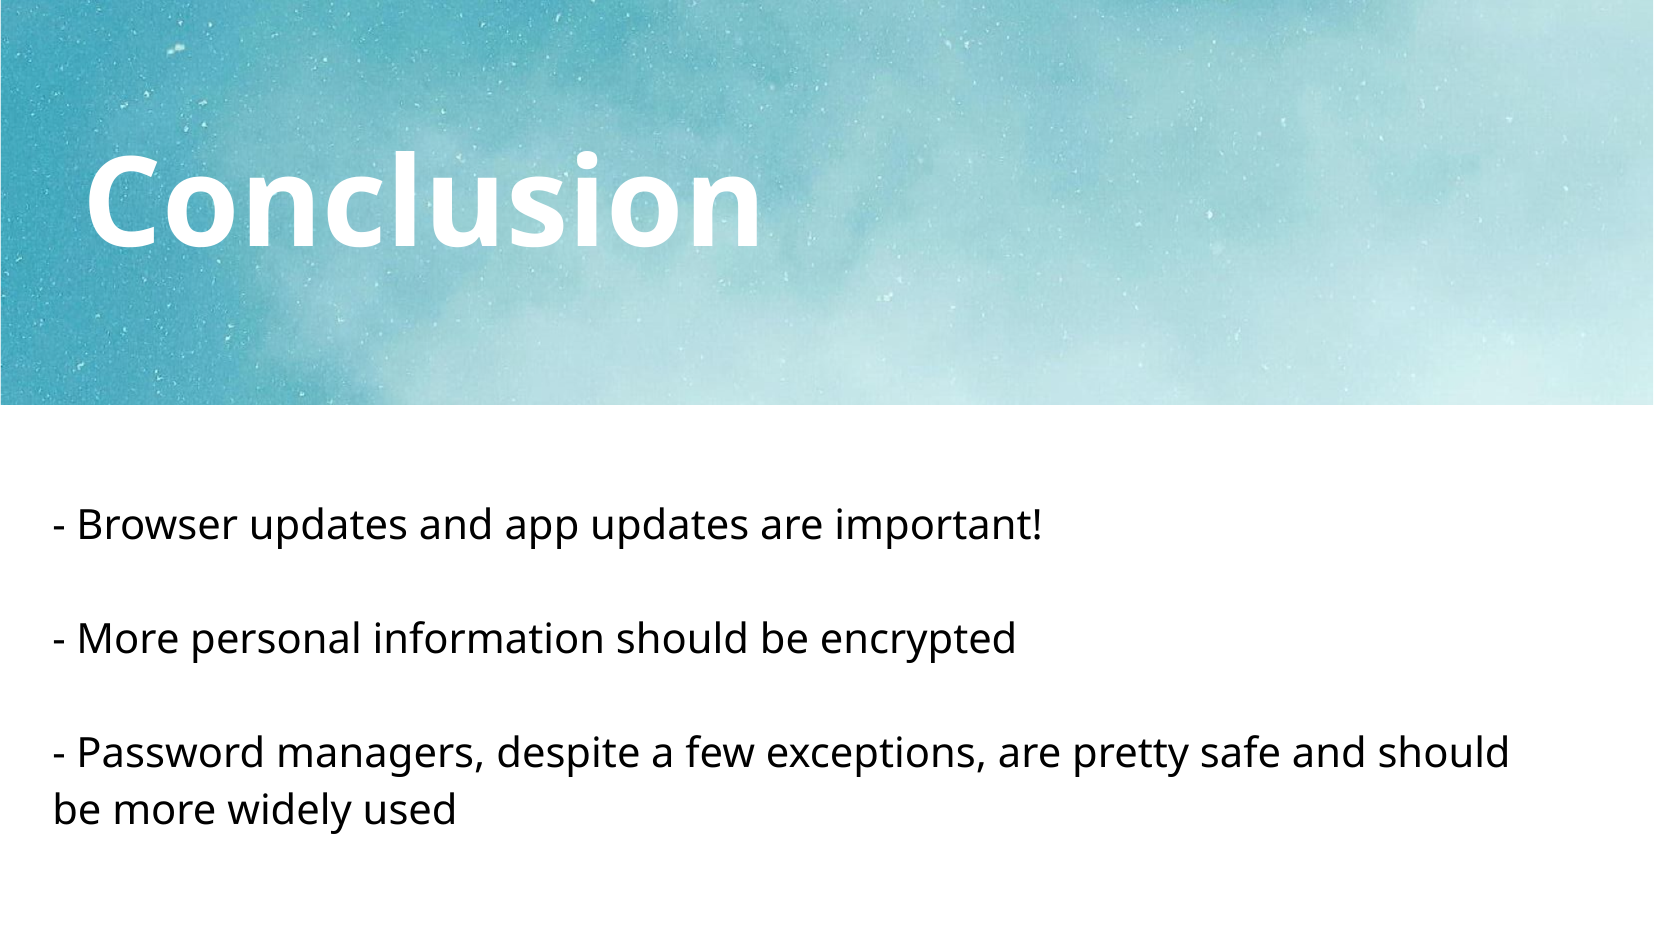

# Conclusion
- Browser updates and app updates are important!
- More personal information should be encrypted
- Password managers, despite a few exceptions, are pretty safe and should be more widely used